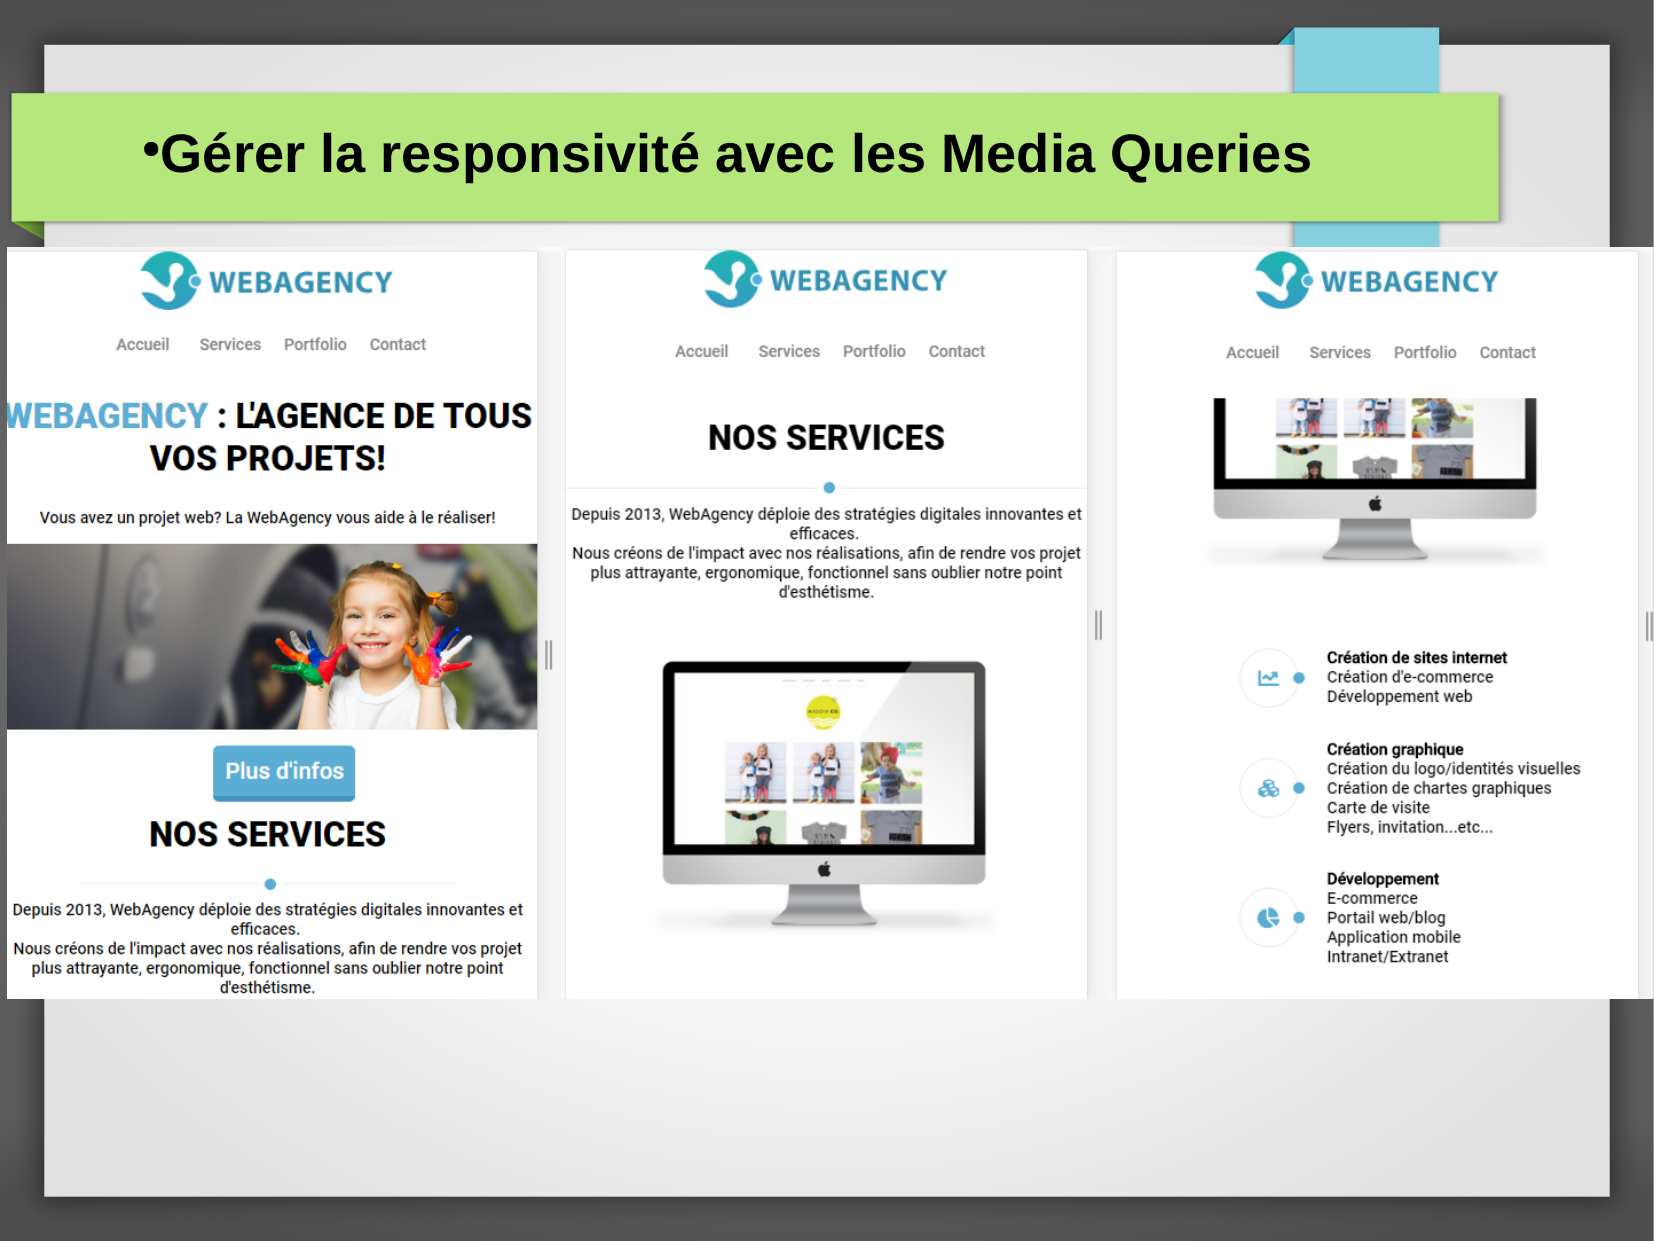

Gérer la responsivité avec les Media Queries